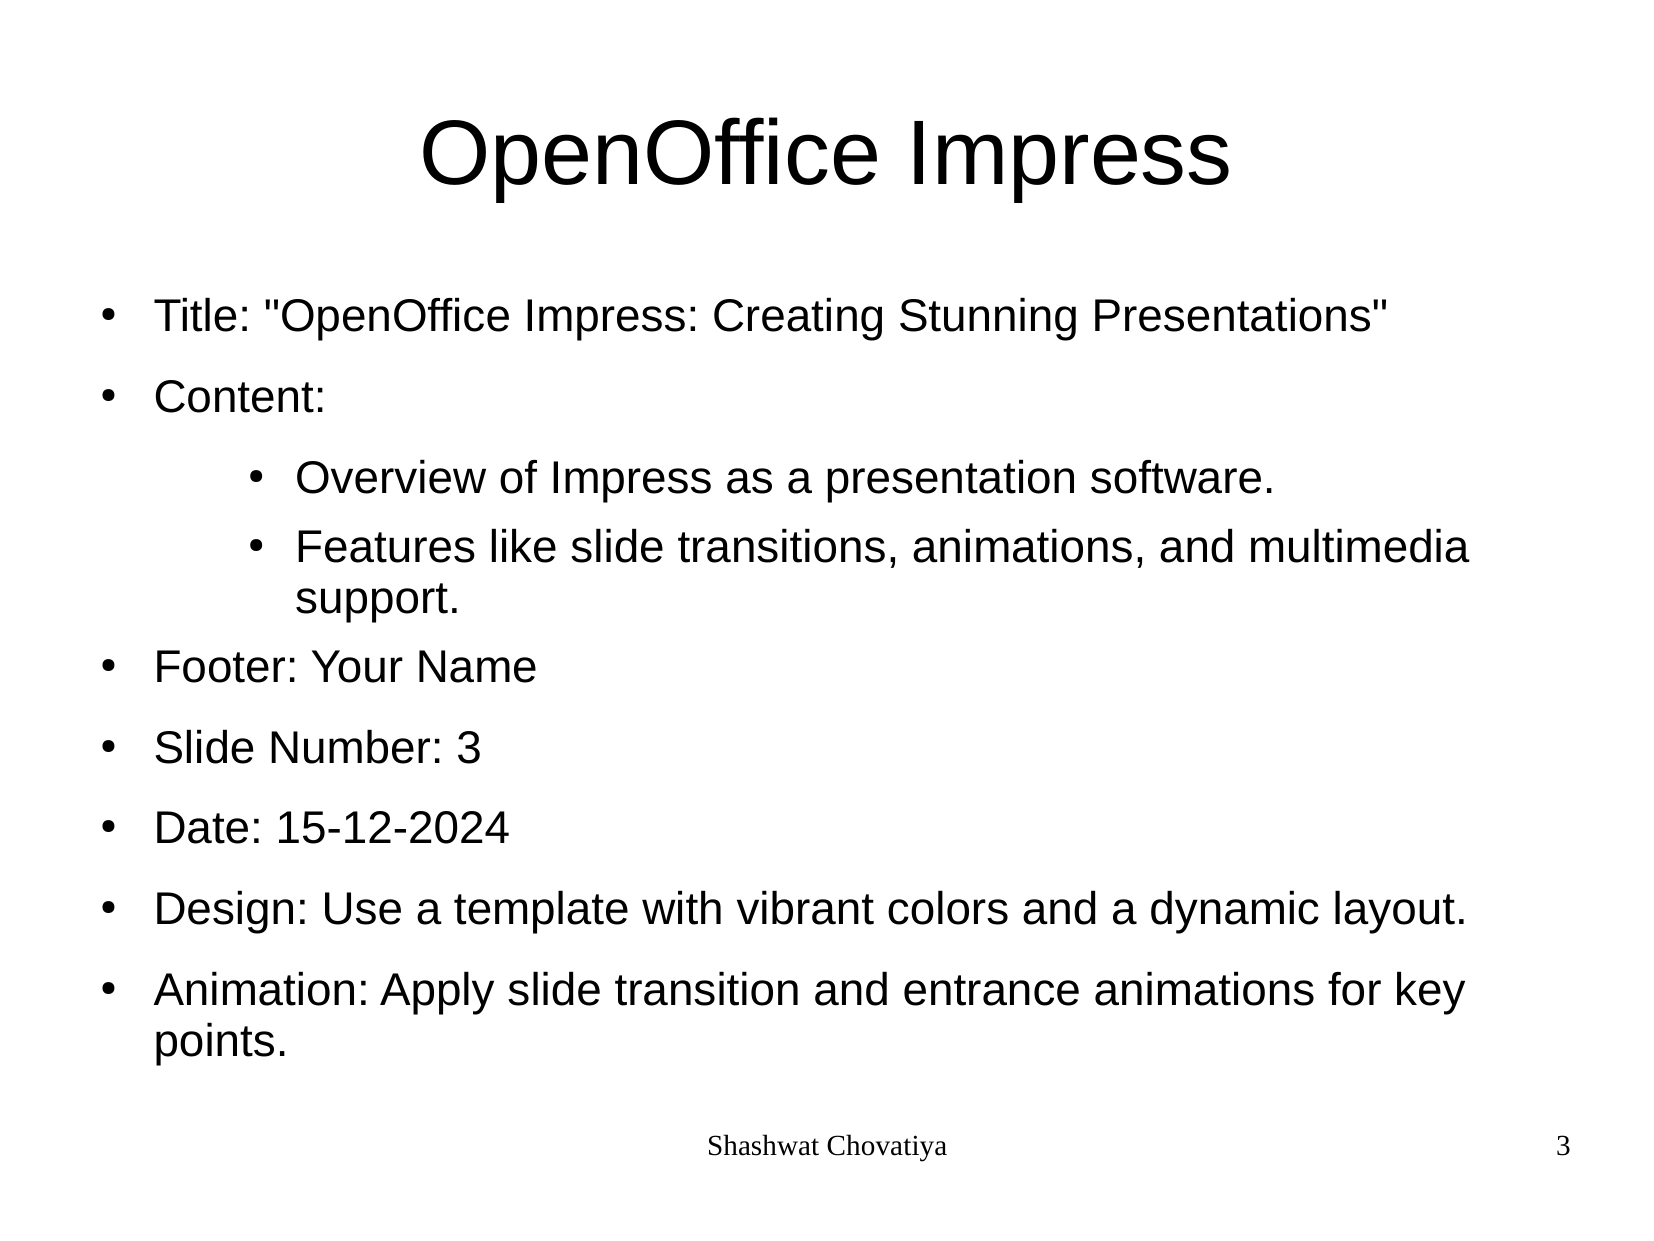

# OpenOffice Impress
Title: "OpenOffice Impress: Creating Stunning Presentations"
Content:
Overview of Impress as a presentation software.
Features like slide transitions, animations, and multimedia support.
Footer: Your Name
Slide Number: 3
Date: 15-12-2024
Design: Use a template with vibrant colors and a dynamic layout.
Animation: Apply slide transition and entrance animations for key points.
Shashwat Chovatiya
3